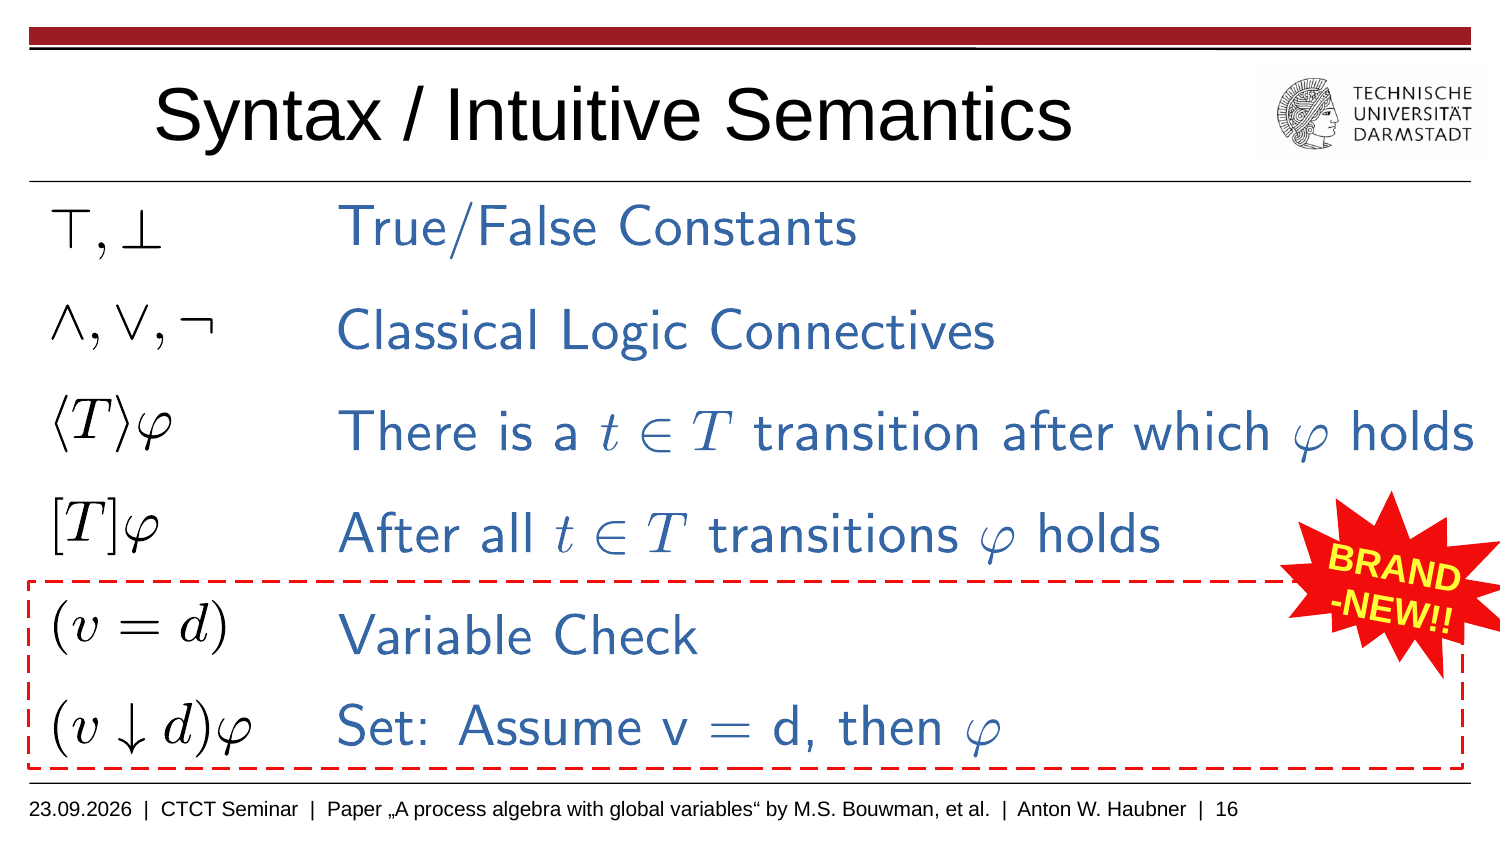

# Syntax / Intuitive Semantics
BRAND
-NEW!!